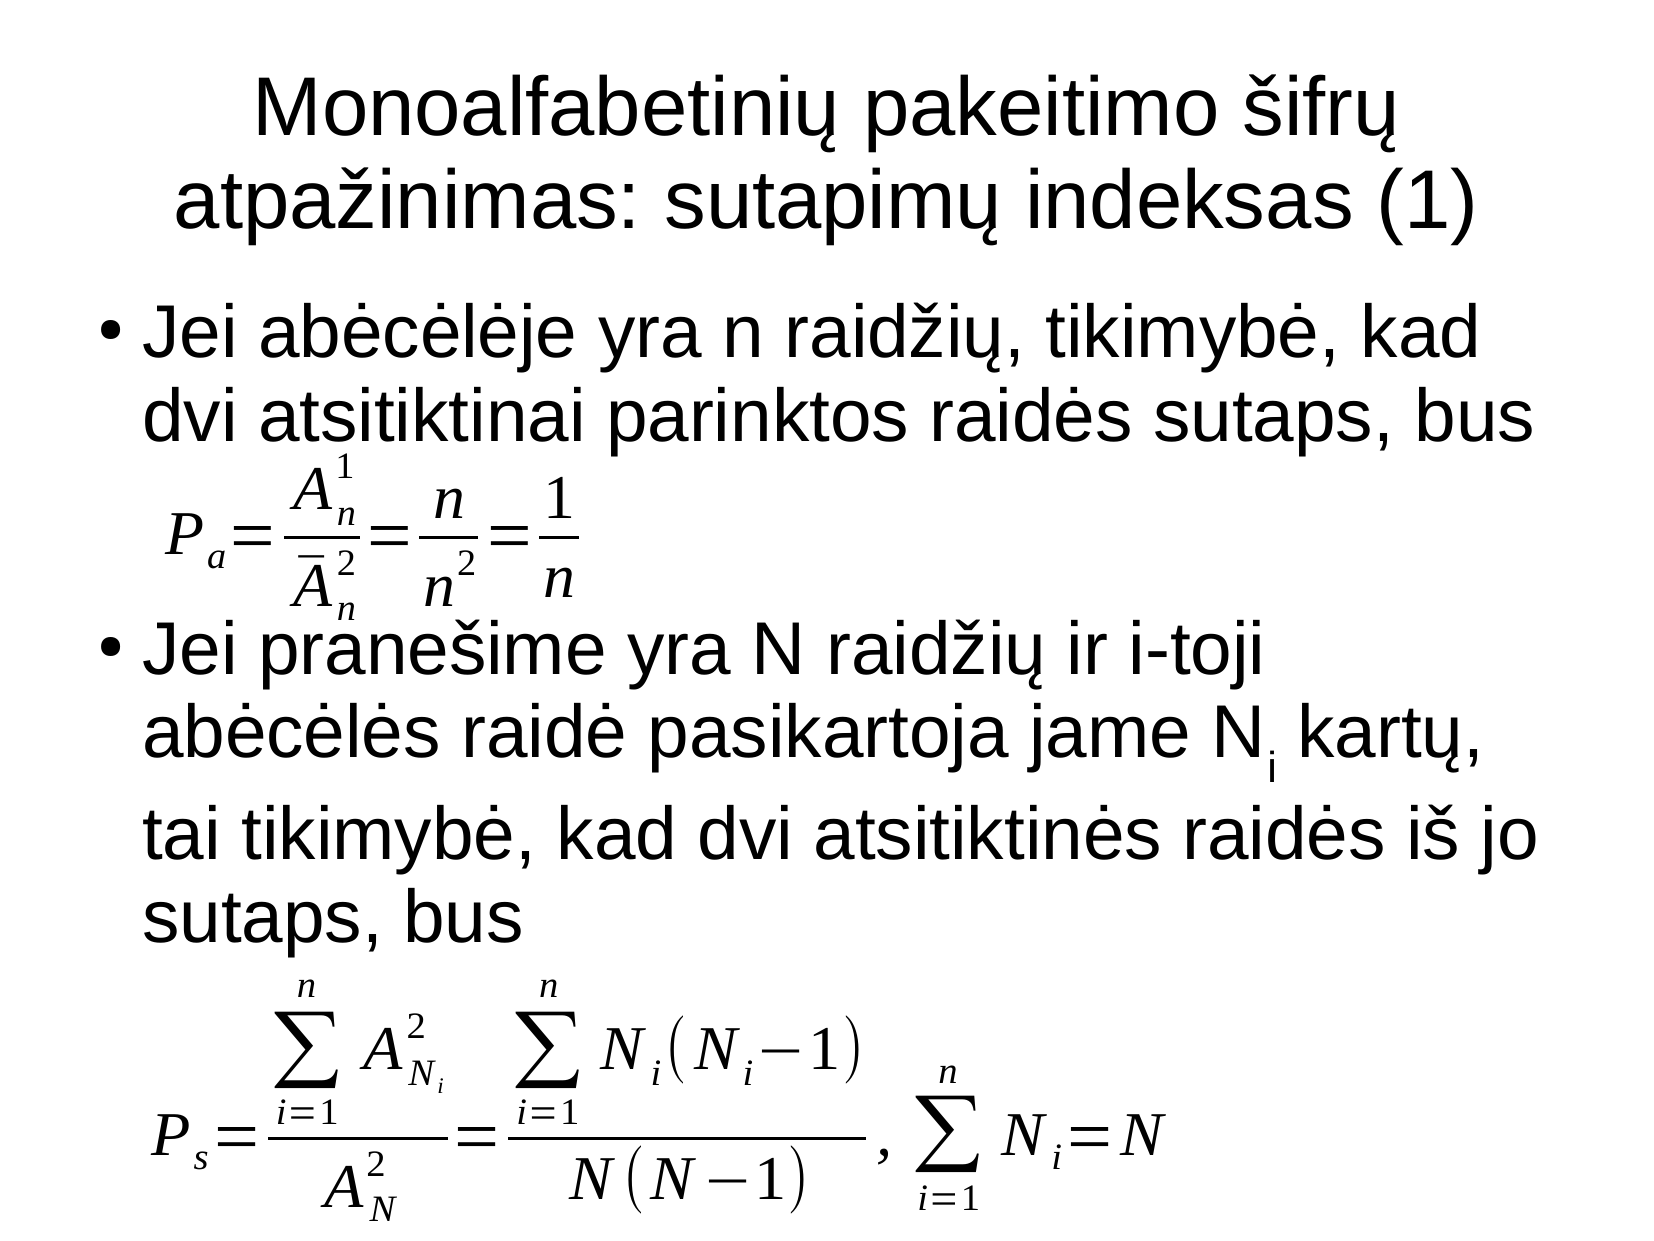

# Monoalfabetinių pakeitimo šifrų atpažinimas: sutapimų indeksas (1)
Jei abėcėlėje yra n raidžių, tikimybė, kad dvi atsitiktinai parinktos raidės sutaps, bus
Jei pranešime yra N raidžių ir i-toji abėcėlės raidė pasikartoja jame Ni kartų, tai tikimybė, kad dvi atsitiktinės raidės iš jo sutaps, bus